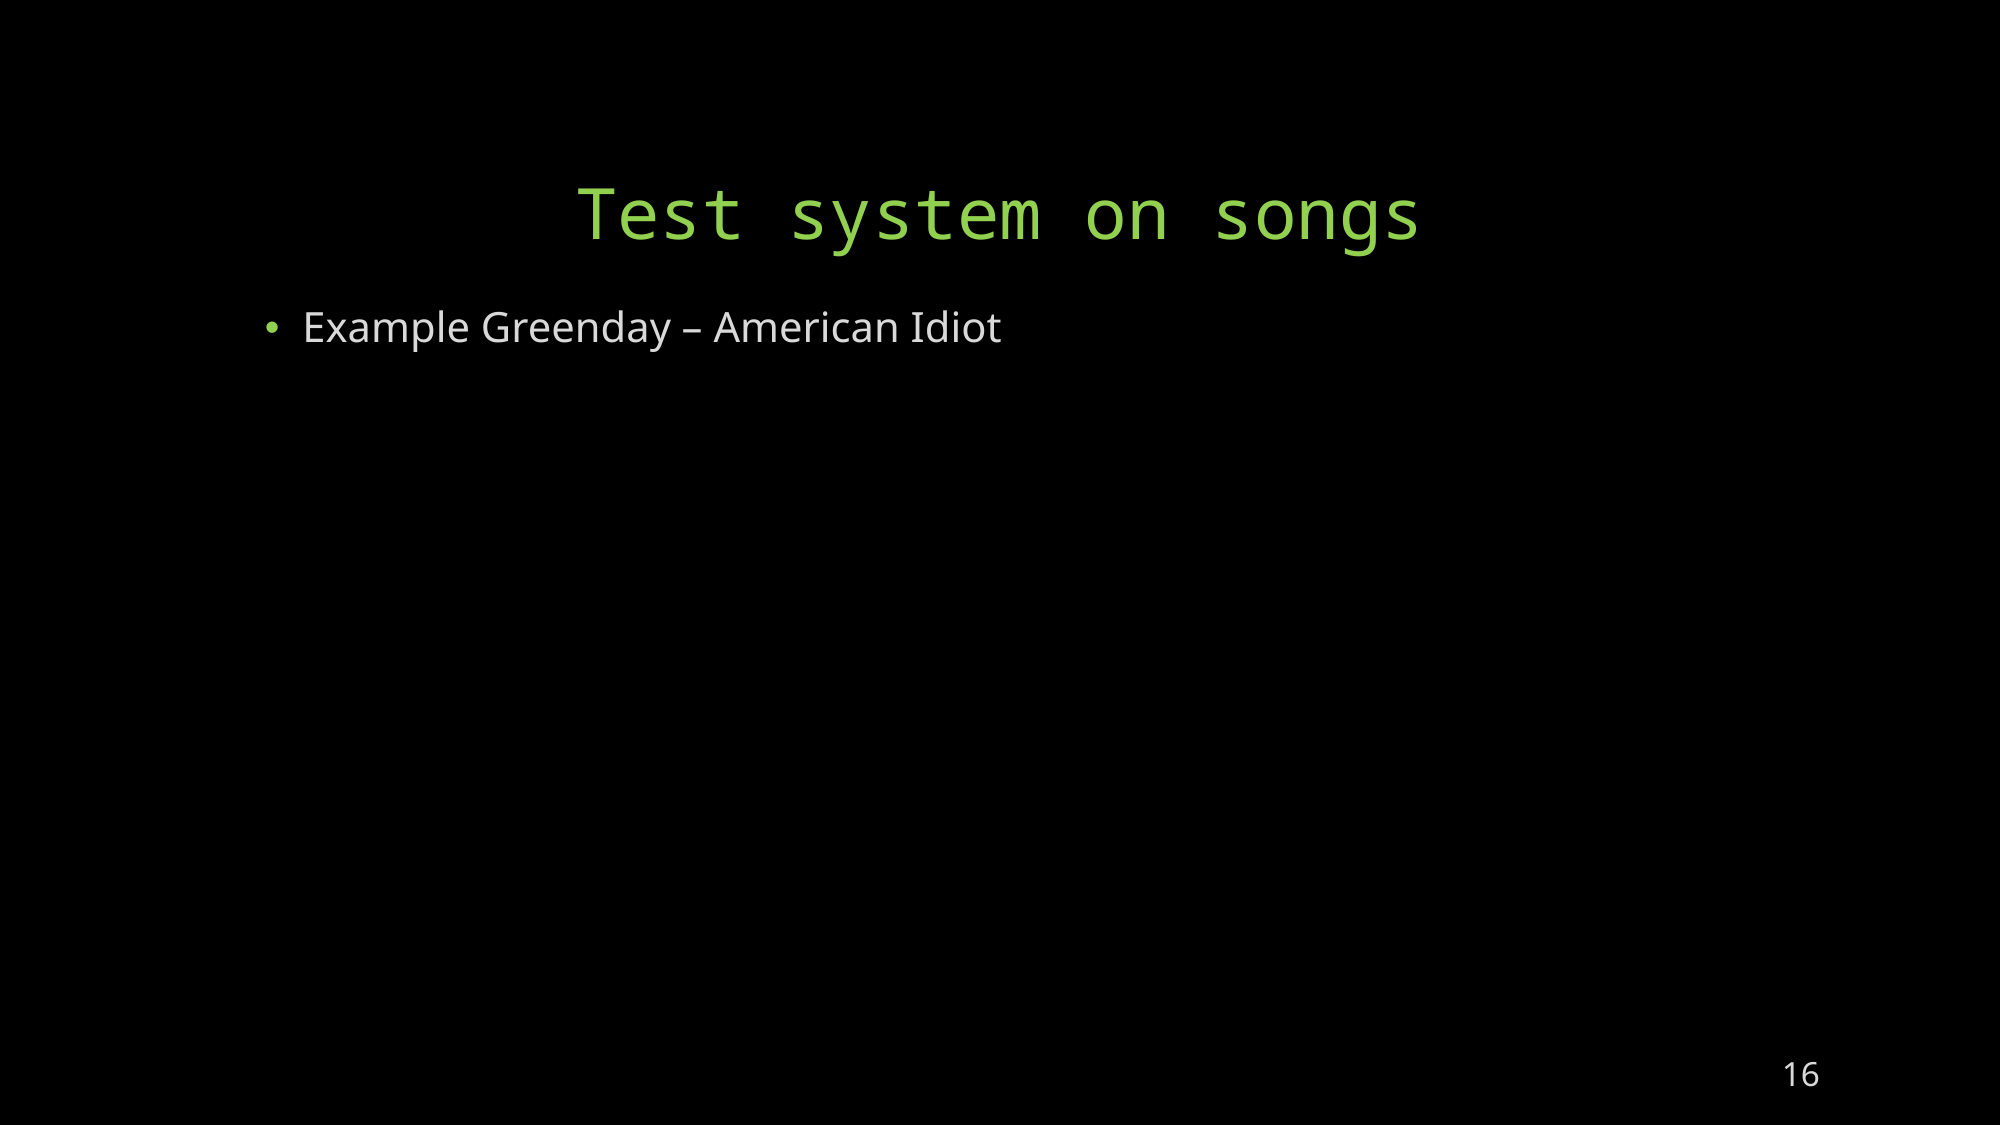

# Test system on songs
Example Greenday – American Idiot